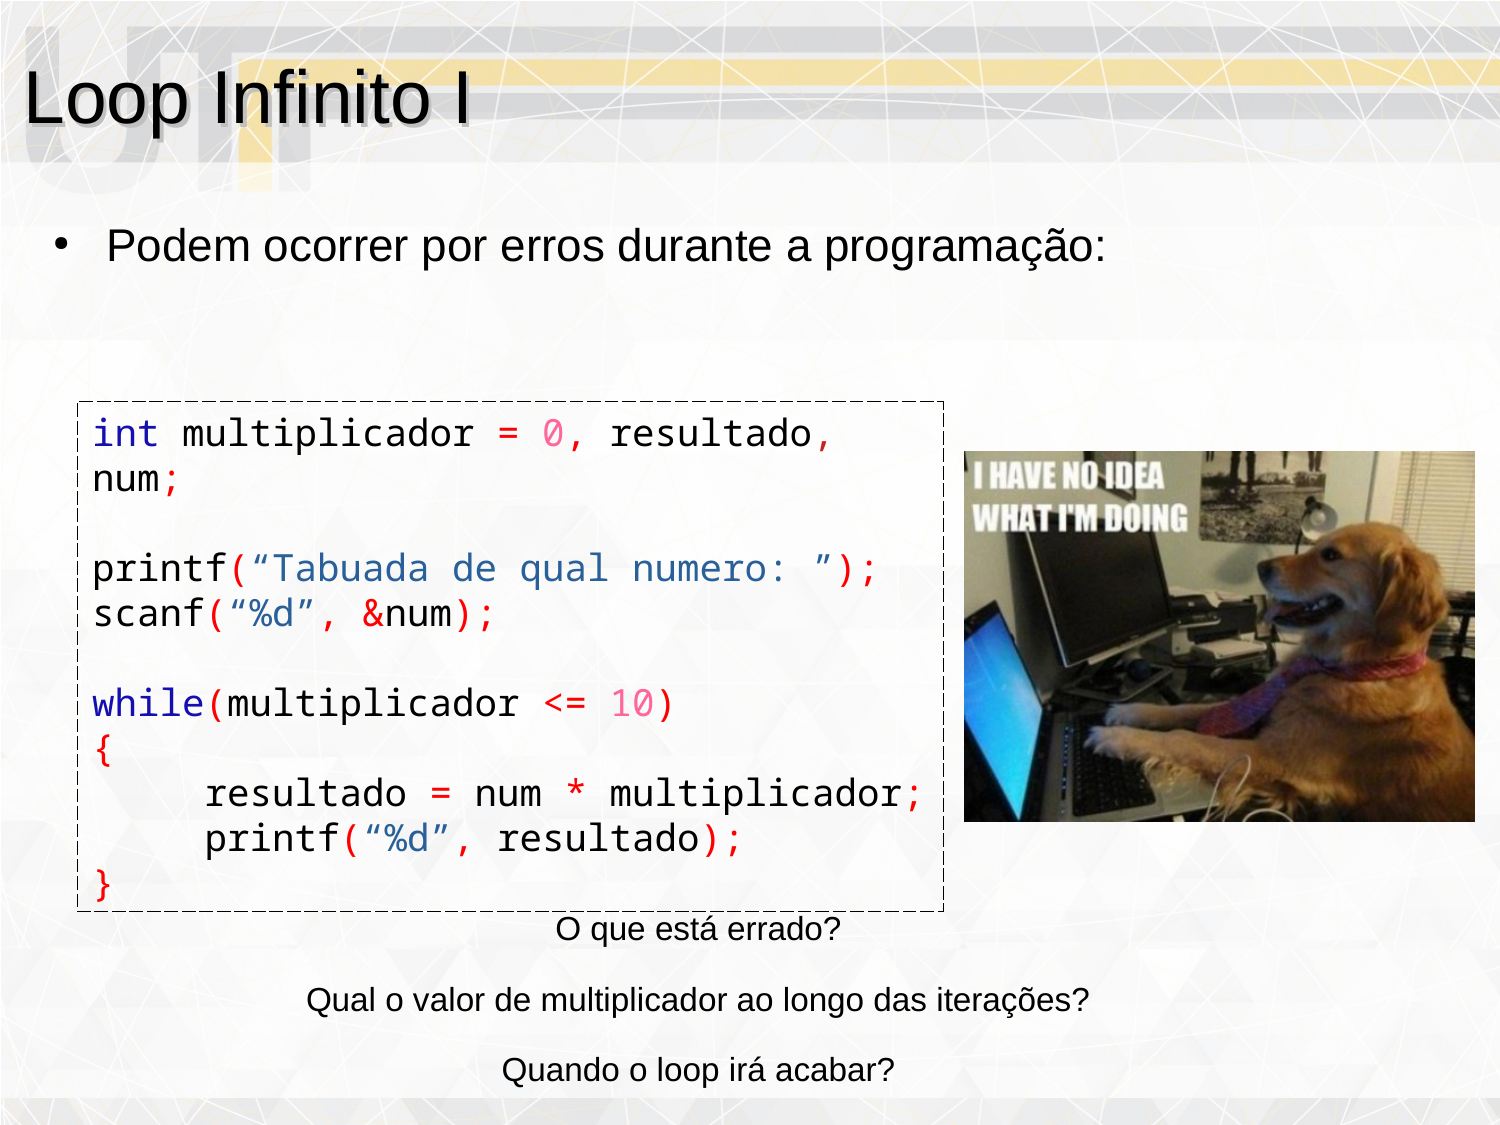

# Loop Infinito I
Podem ocorrer por erros durante a programação:
int multiplicador = 0, resultado, num;
printf(“Tabuada de qual numero: ”);
scanf(“%d”, &num);
while(multiplicador <= 10)
{
 resultado = num * multiplicador;
 printf(“%d”, resultado);
}
O que está errado?
Qual o valor de multiplicador ao longo das iterações?
Quando o loop irá acabar?